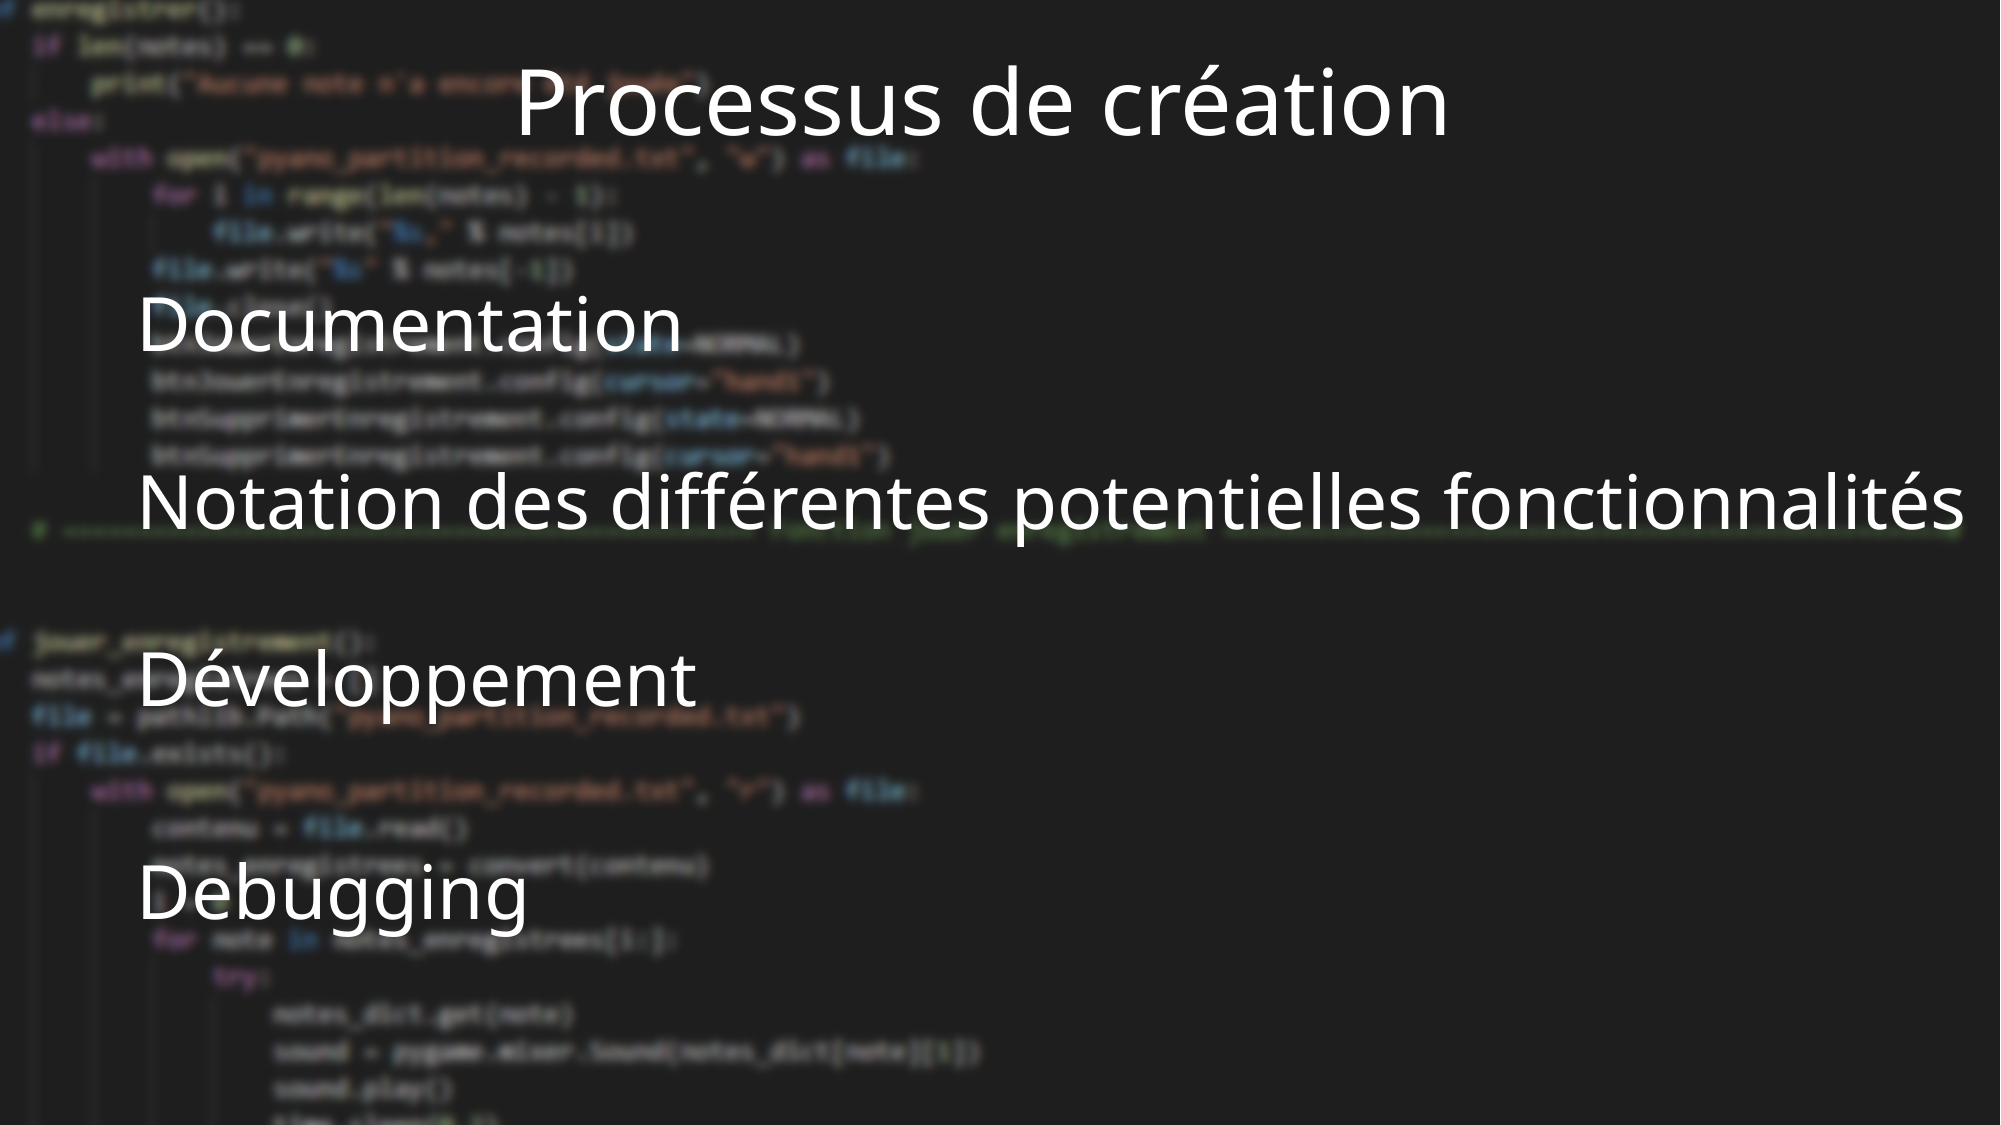

Processus de création
Documentation
Notation des différentes potentielles fonctionnalités
Développement
Debugging